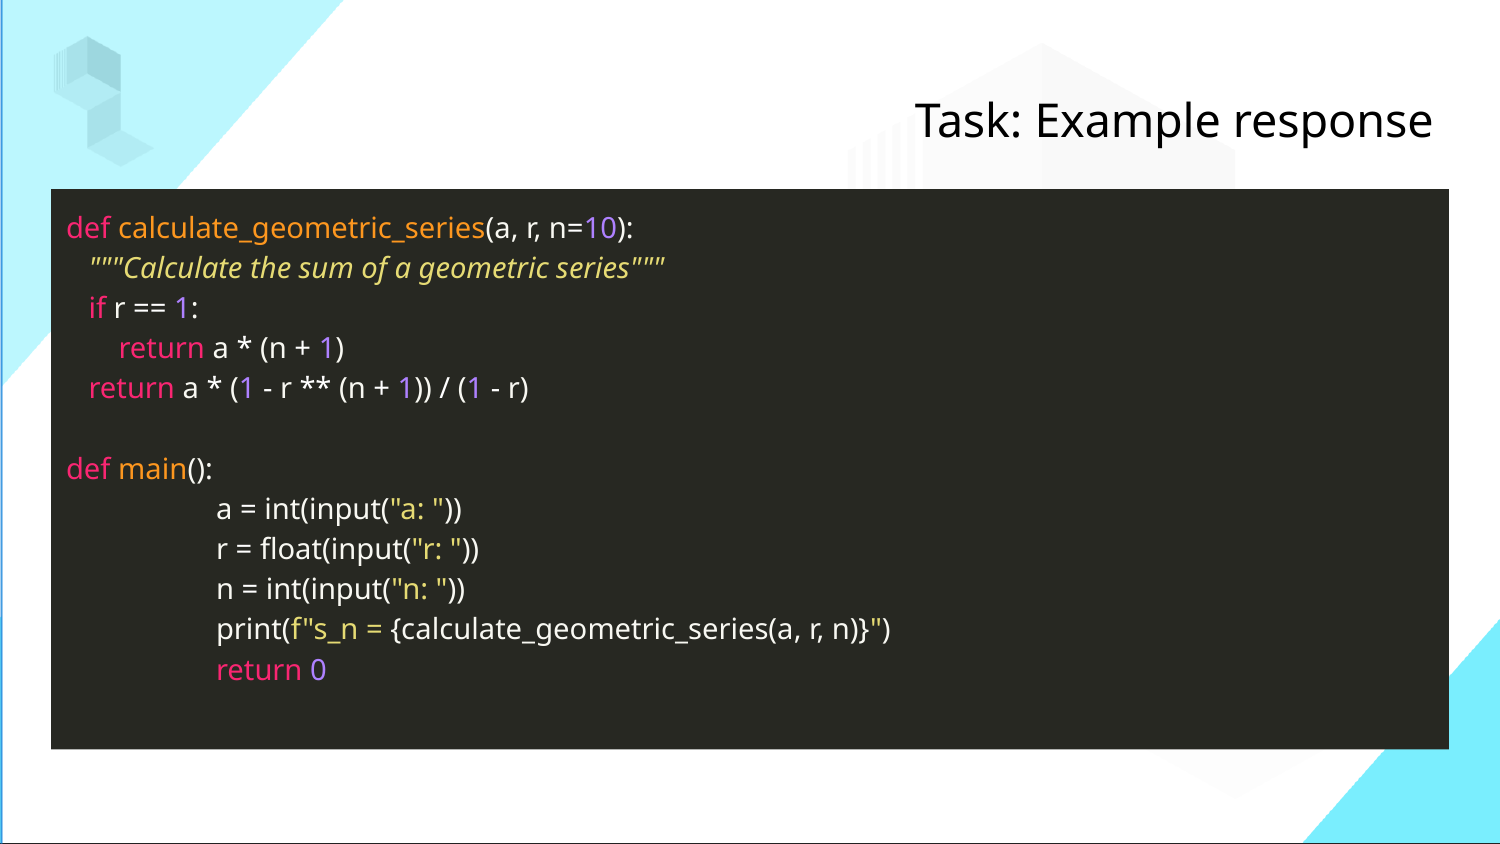

# Task: Example response
def calculate_geometric_series(a, r, n=10):
 """Calculate the sum of a geometric series"""
 if r == 1:
 return a * (n + 1)
 return a * (1 - r ** (n + 1)) / (1 - r)
def main():
	a = int(input("a: "))
	r = float(input("r: "))
	n = int(input("n: "))
	print(f"s_n = {calculate_geometric_series(a, r, n)}")
	return 0